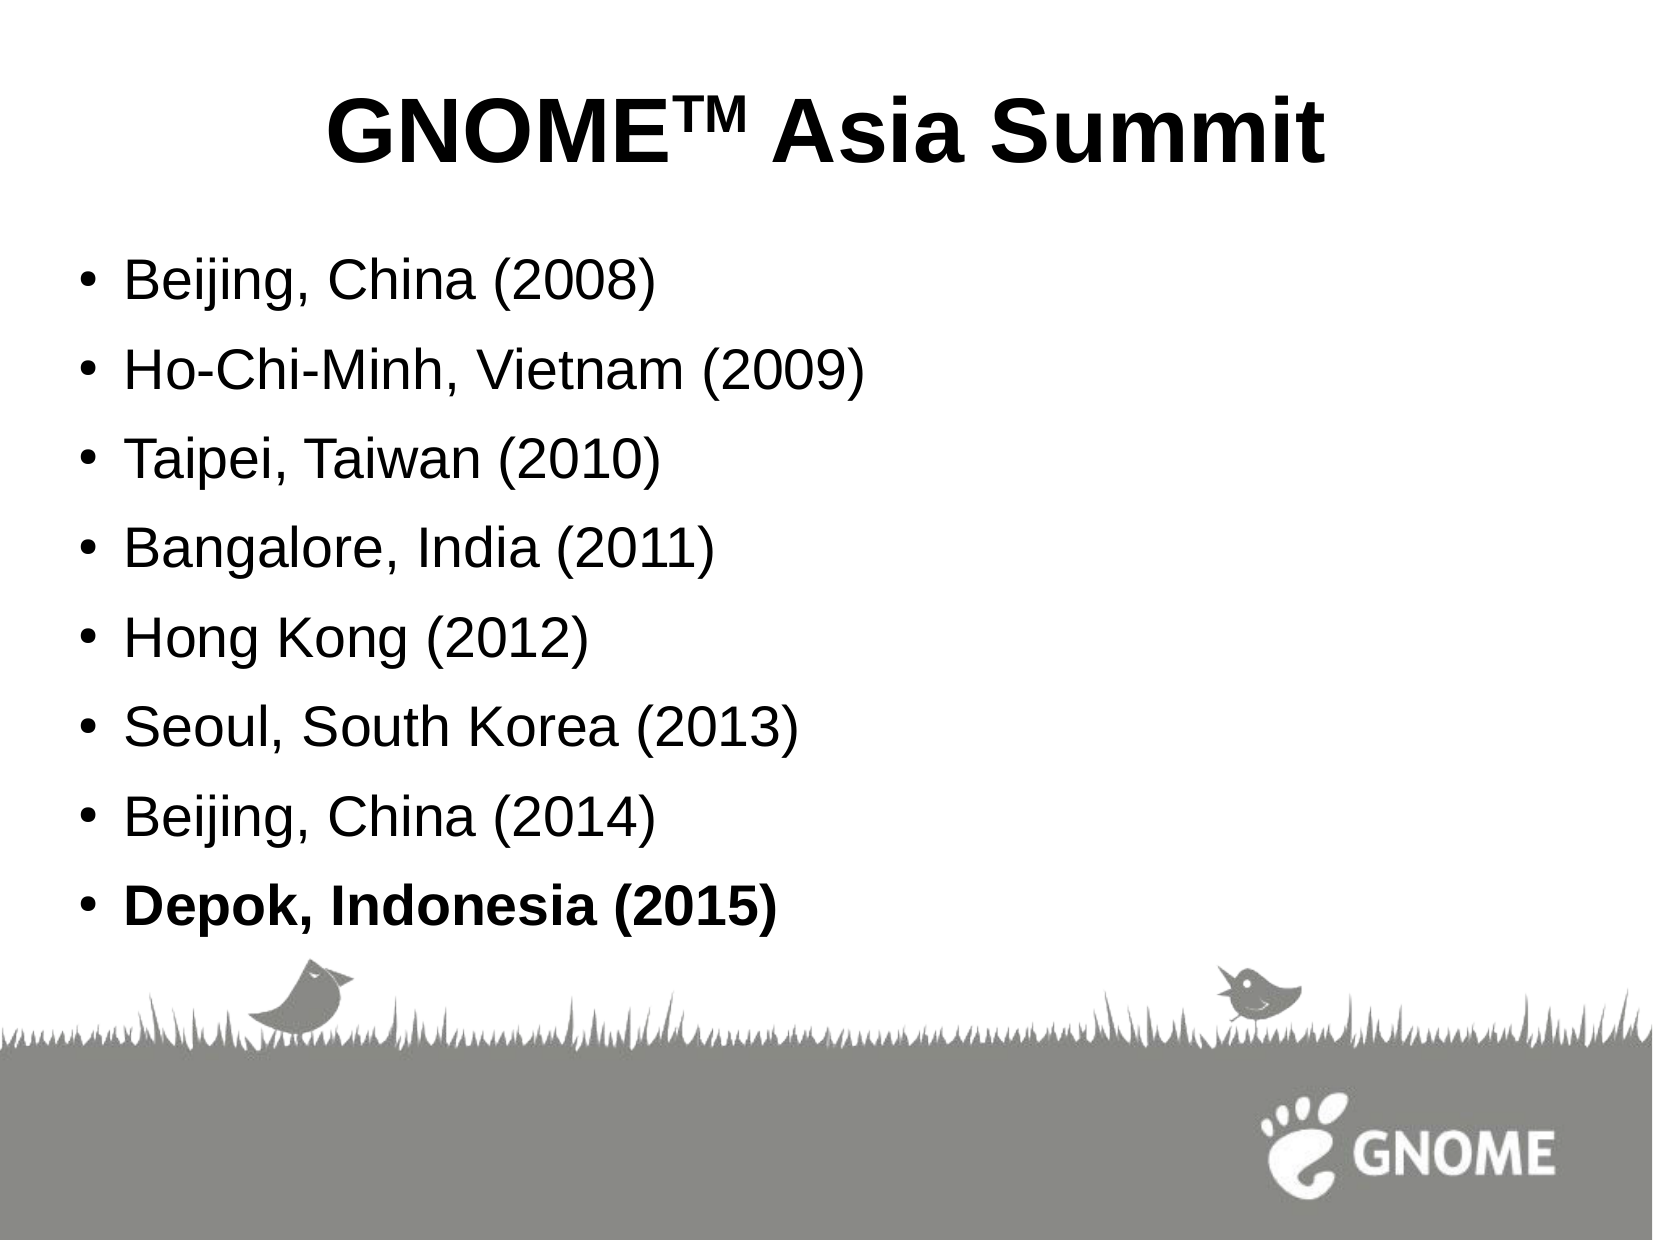

# GNOMETM Asia Summit
Beijing, China (2008)
Ho-Chi-Minh, Vietnam (2009)
Taipei, Taiwan (2010)
Bangalore, India (2011)
Hong Kong (2012)
Seoul, South Korea (2013)
Beijing, China (2014)
Depok, Indonesia (2015)